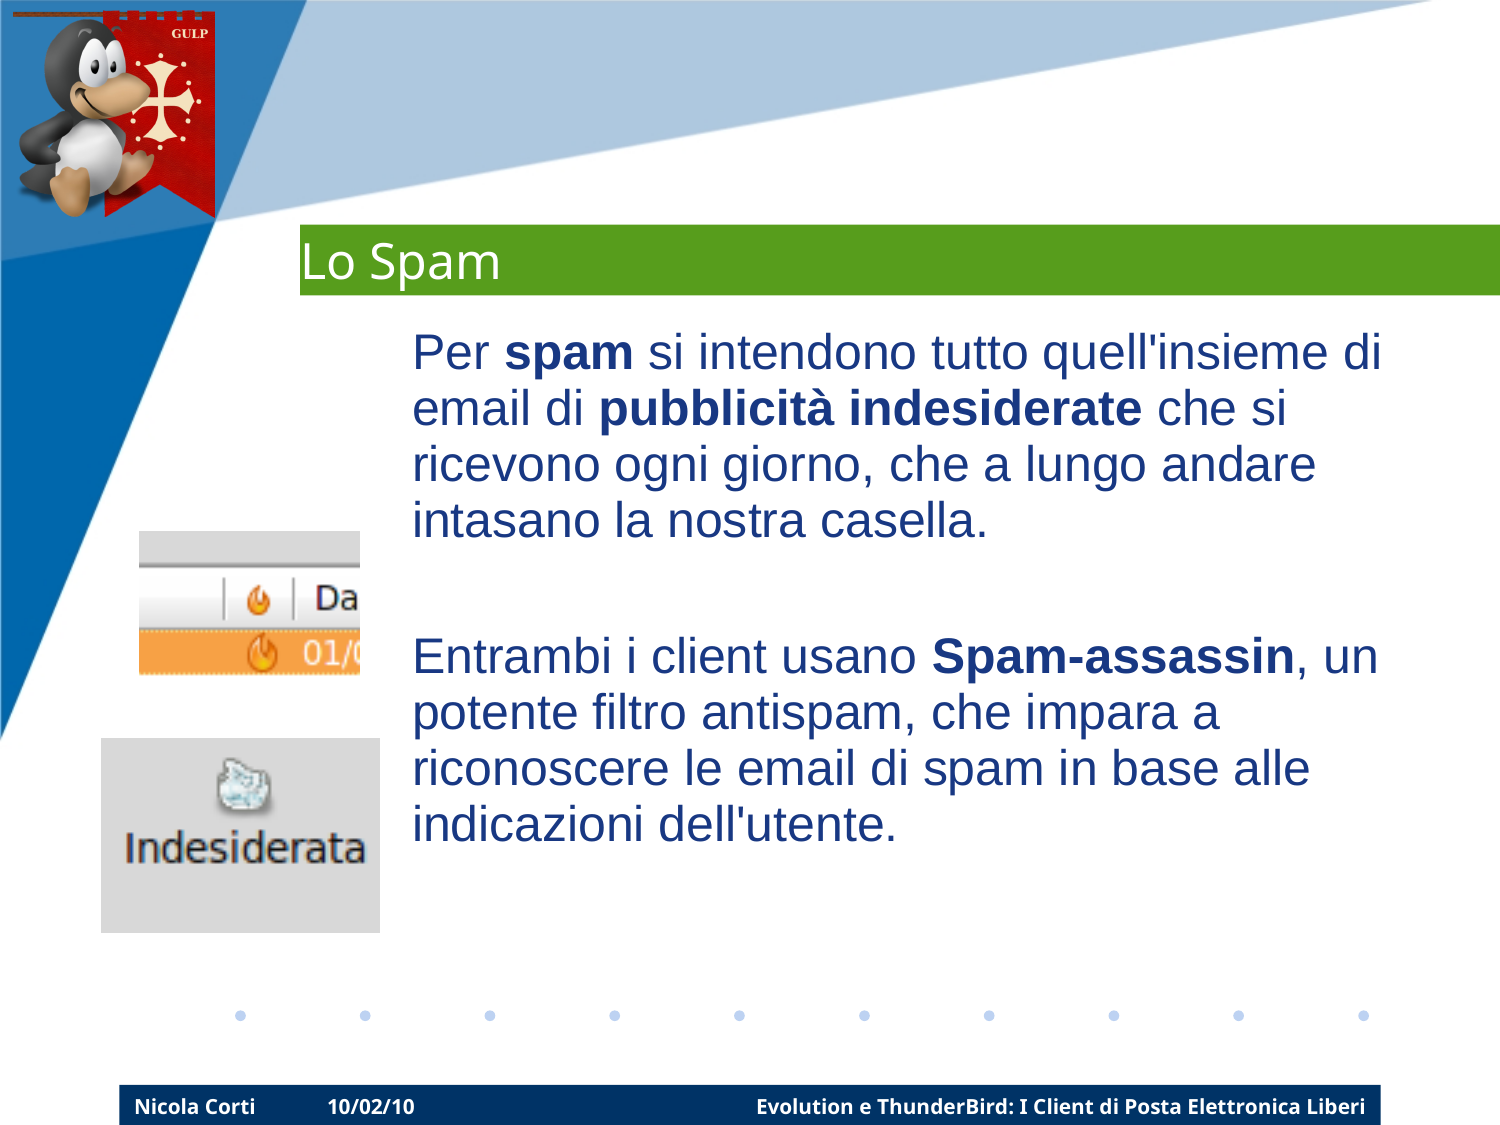

# Lo Spam
Per spam si intendono tutto quell'insieme di email di pubblicità indesiderate che si ricevono ogni giorno, che a lungo andare intasano la nostra casella.
Entrambi i client usano Spam-assassin, un potente filtro antispam, che impara a riconoscere le email di spam in base alle indicazioni dell'utente.